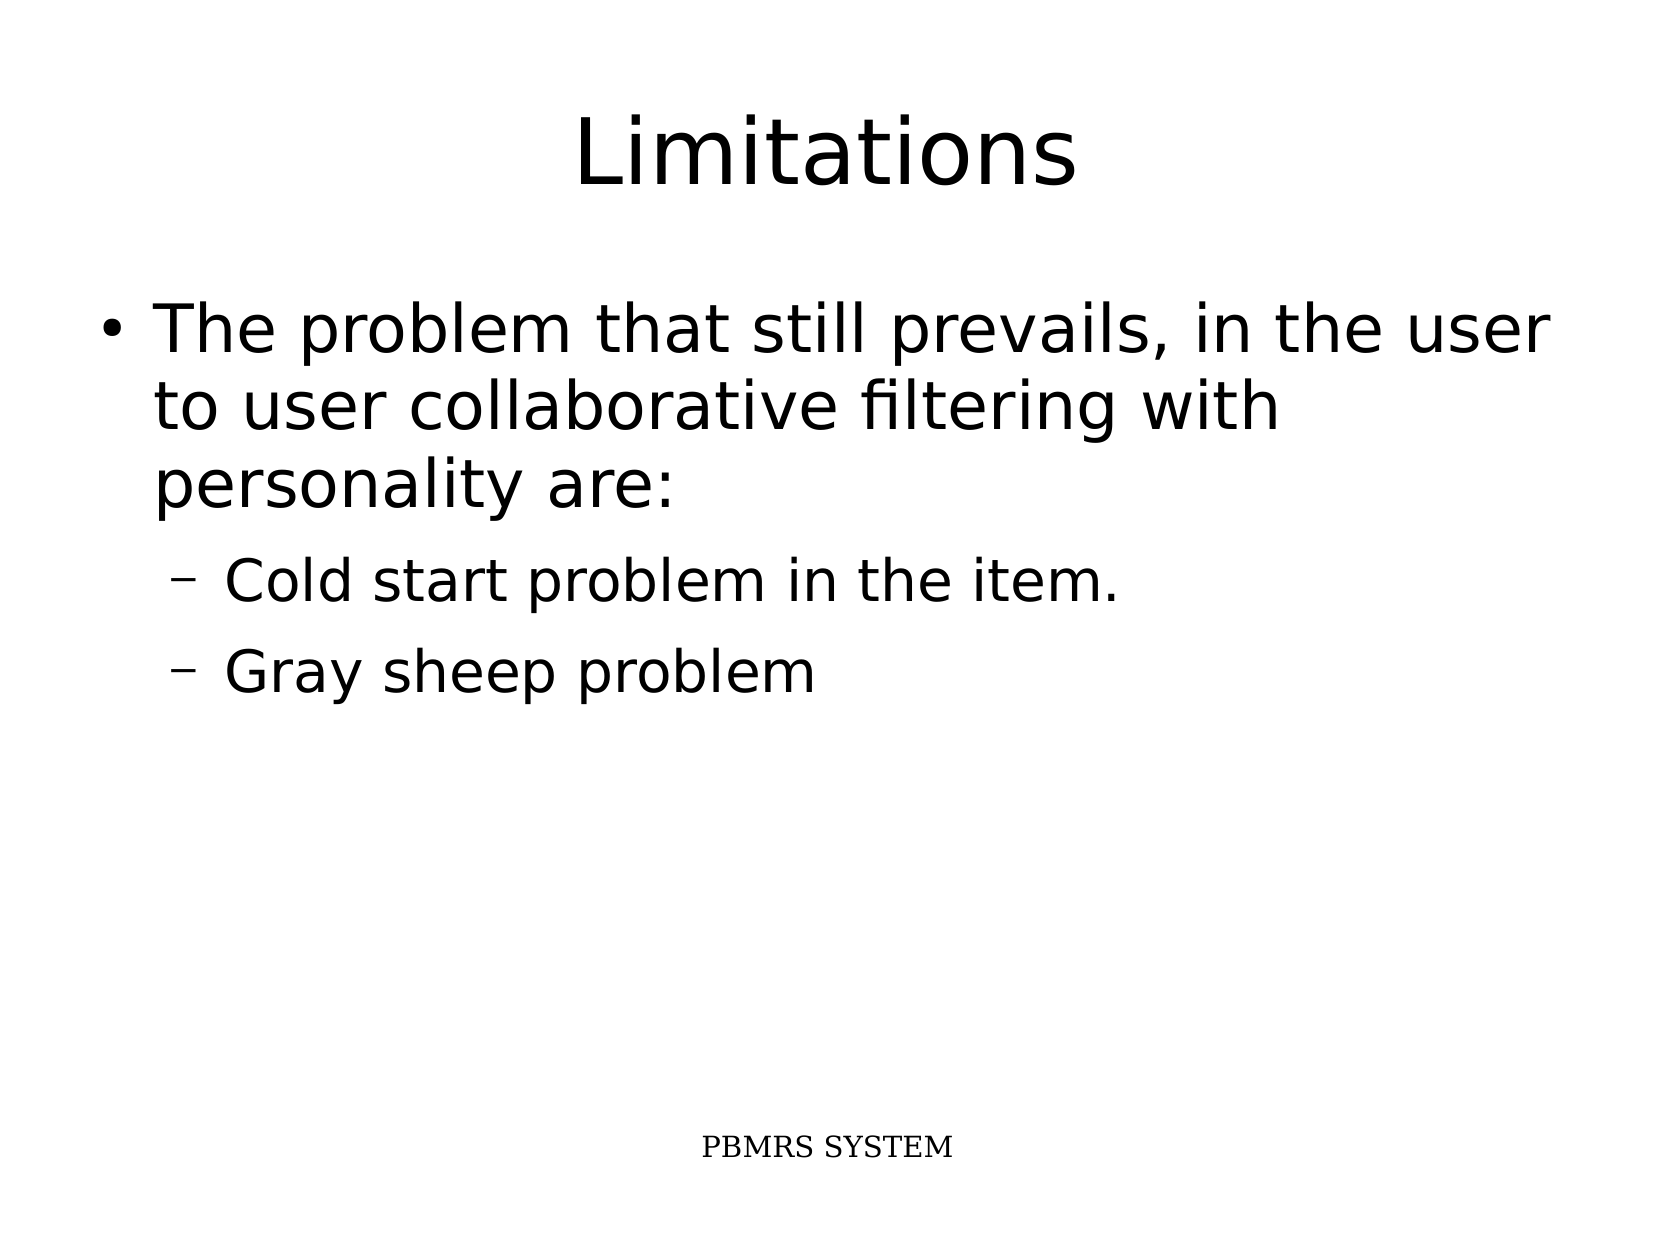

# Limitations
The problem that still prevails, in the user to user collaborative filtering with personality are:
Cold start problem in the item.
Gray sheep problem
PBMRS SYSTEM